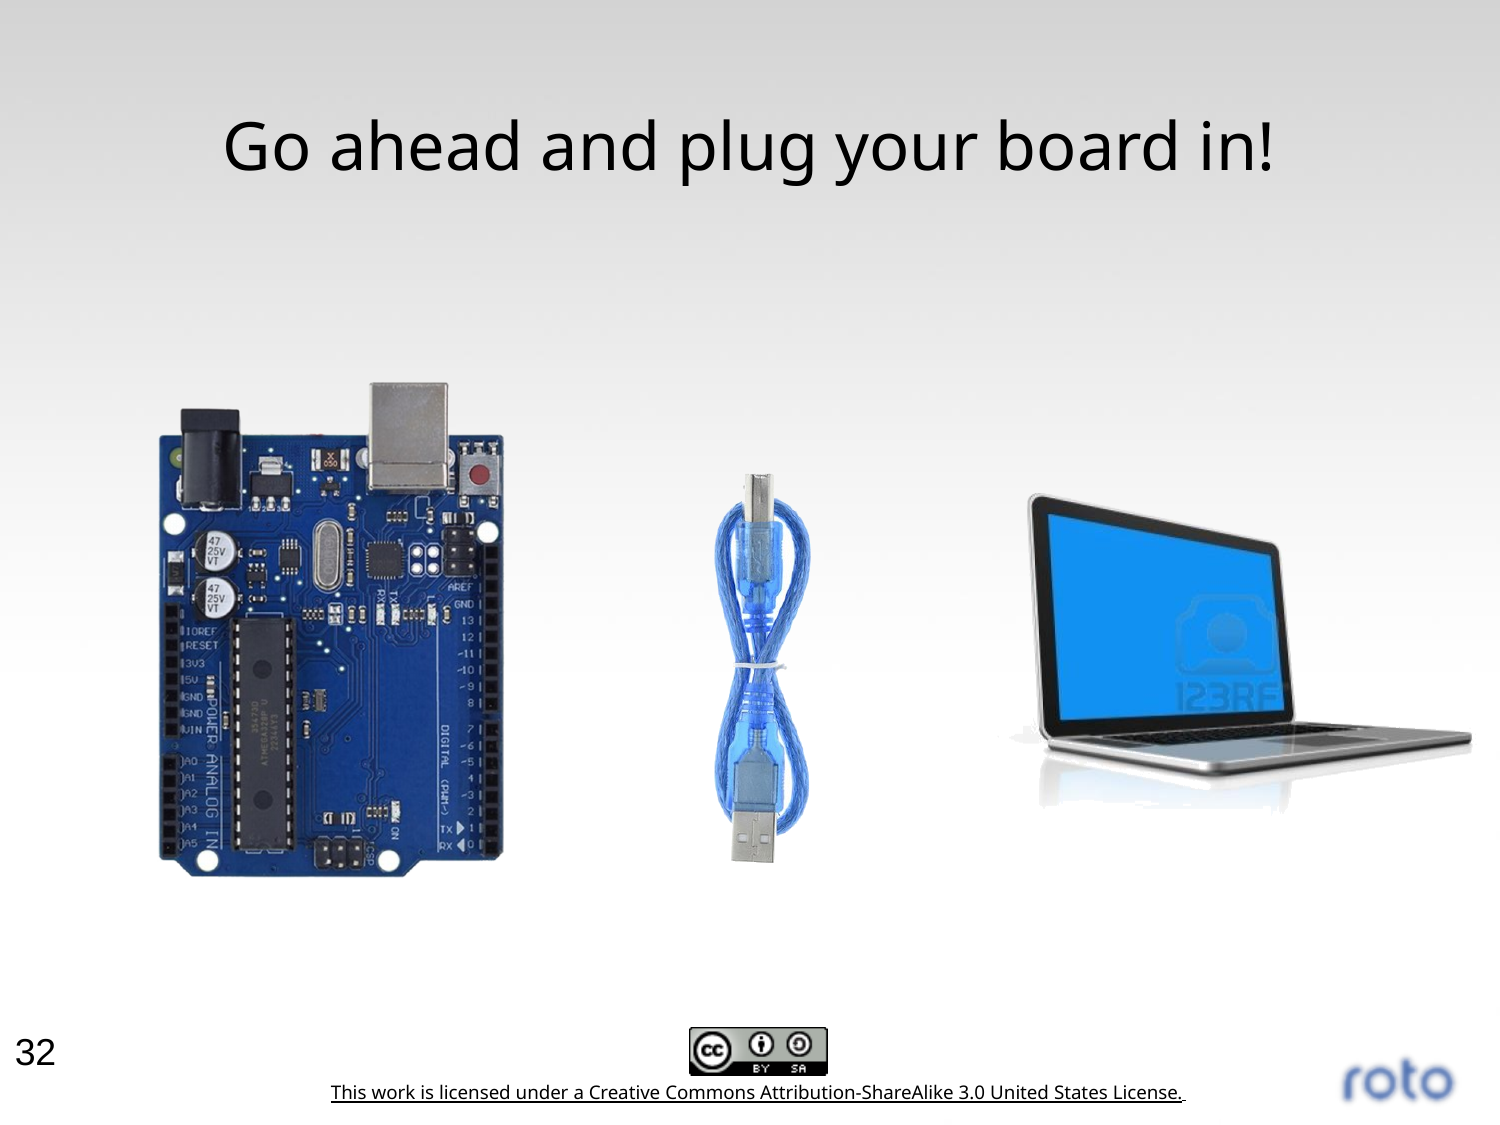

# Go ahead and plug your board in!